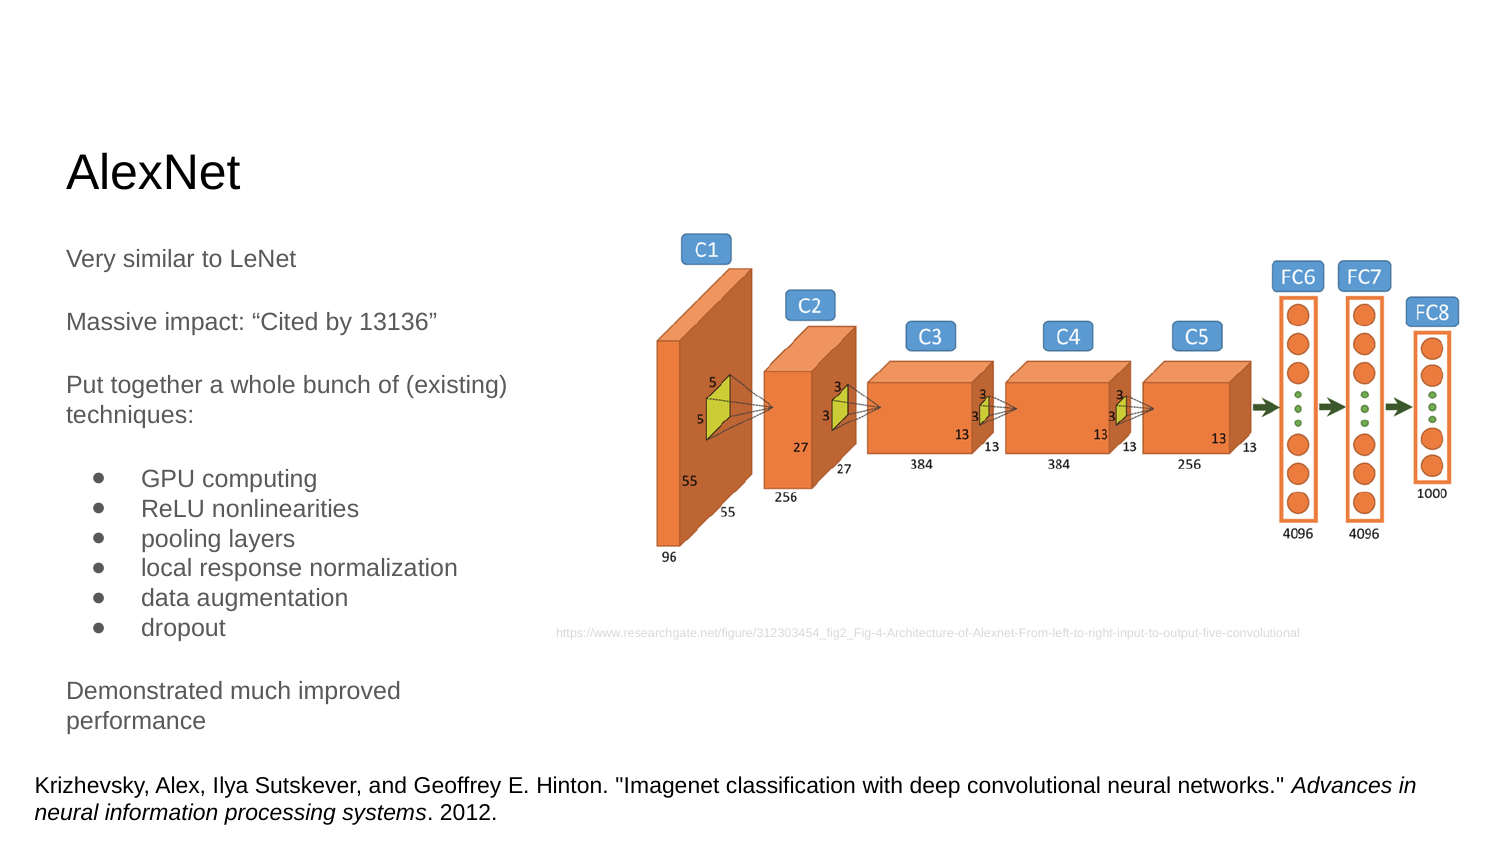

# AlexNet
Very similar to LeNet
Massive impact: “Cited by 13136”
Put together a whole bunch of (existing) techniques:
GPU computing
ReLU nonlinearities
pooling layers
local response normalization
data augmentation
dropout
Demonstrated much improved performance
https://www.researchgate.net/figure/312303454_fig2_Fig-4-Architecture-of-Alexnet-From-left-to-right-input-to-output-five-convolutional
Krizhevsky, Alex, Ilya Sutskever, and Geoffrey E. Hinton. "Imagenet classification with deep convolutional neural networks." Advances in neural information processing systems. 2012.